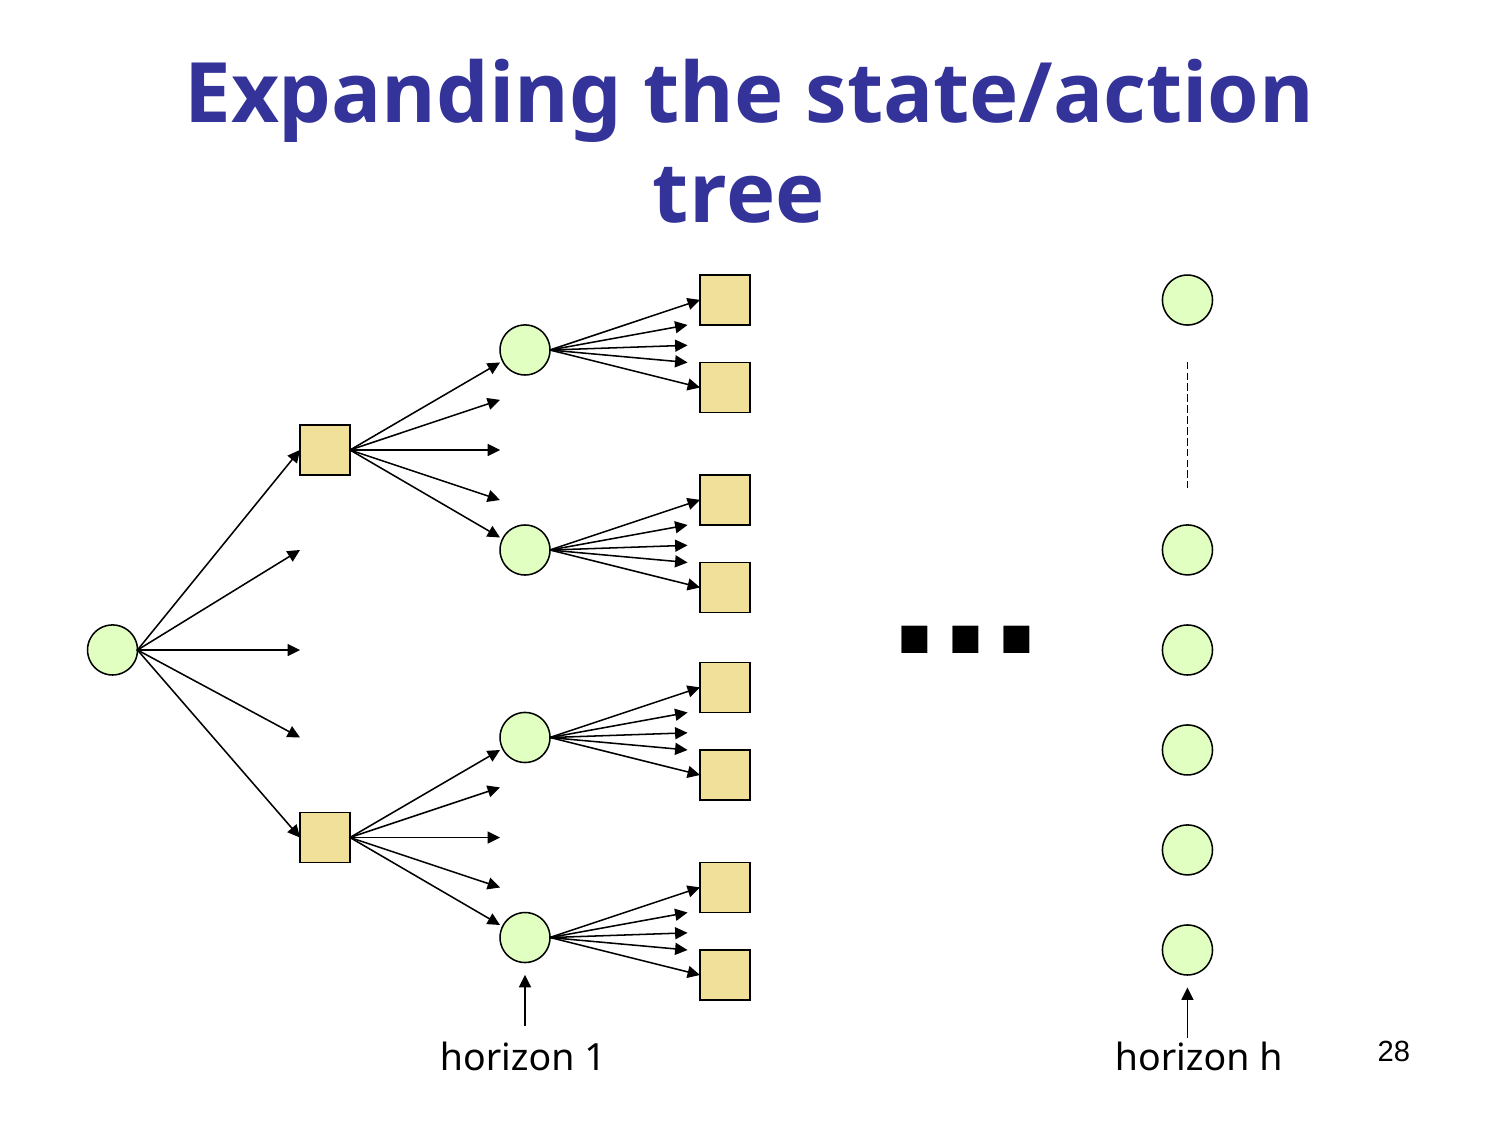

# Expanding the state/action tree
...
horizon h
horizon 1